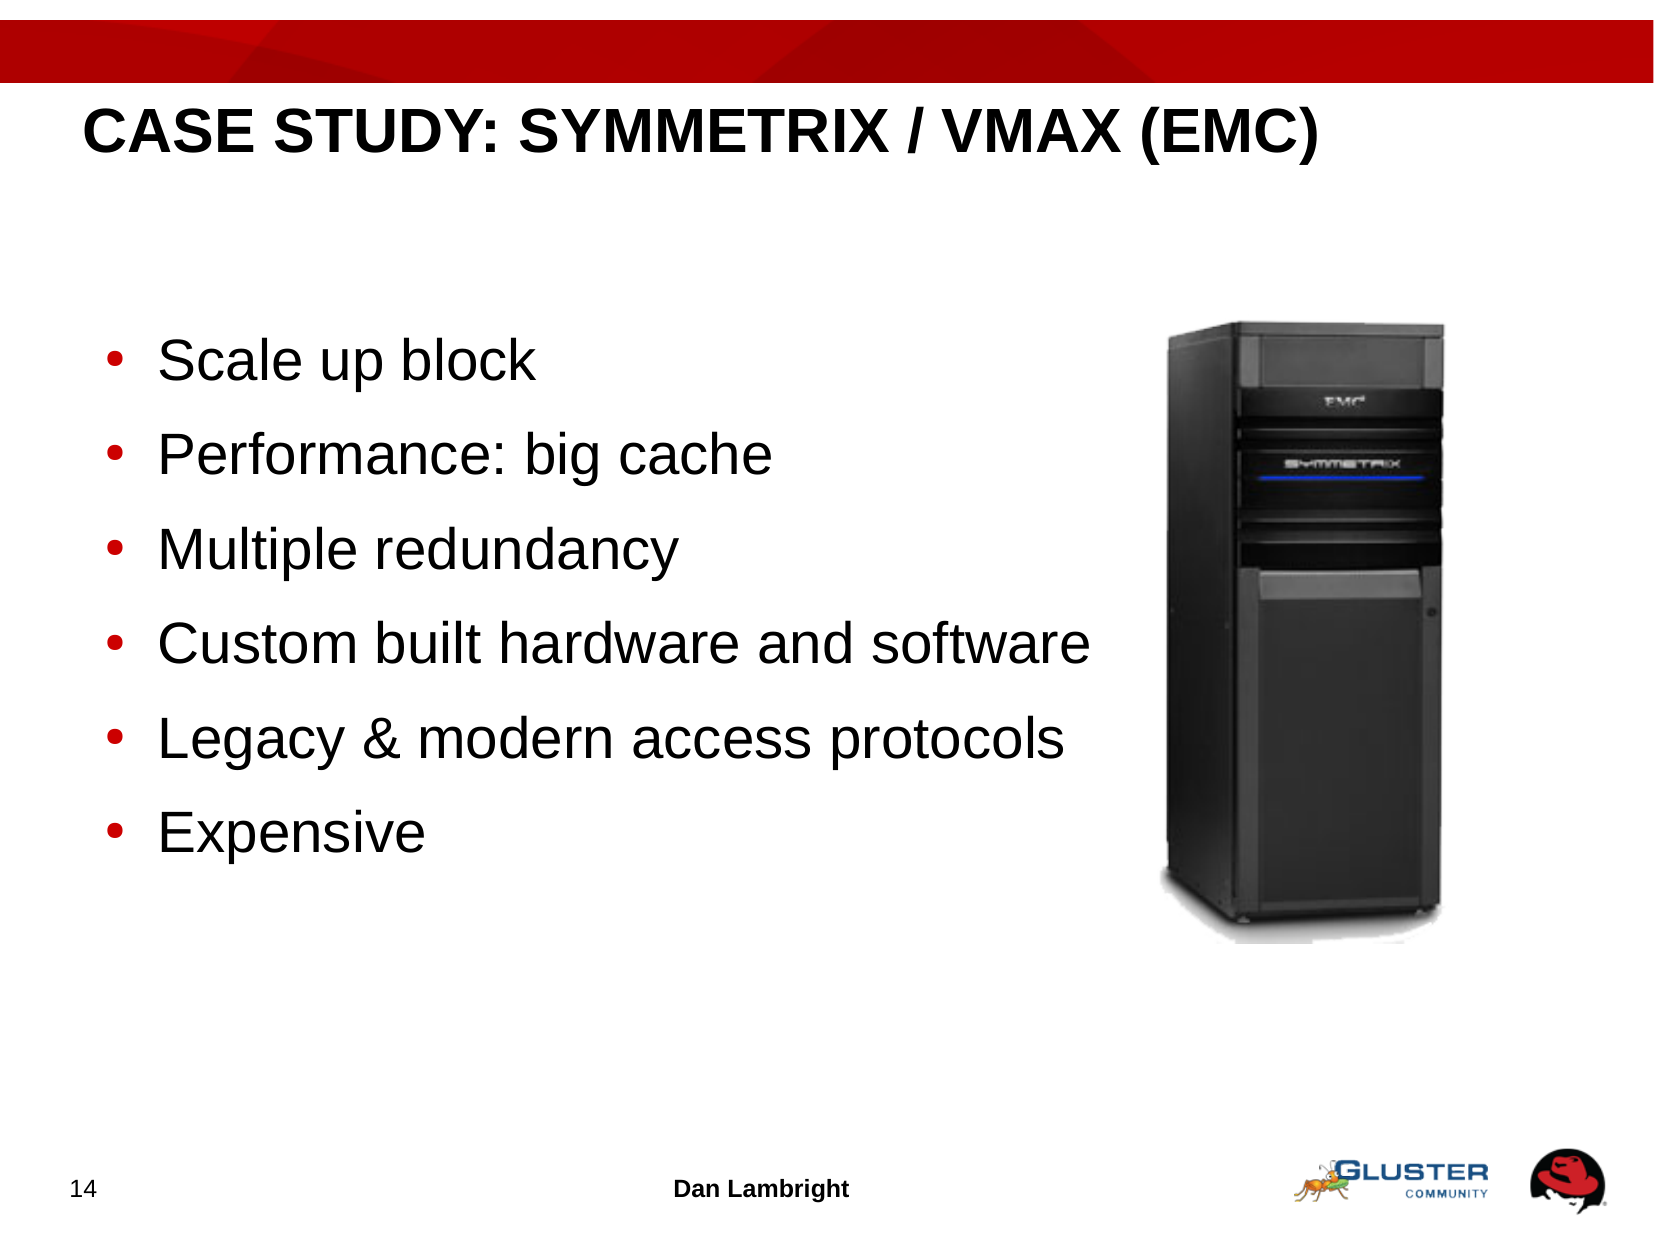

# CASE STUDY: SYMMETRIX / VMAX (EMC)
Scale up block
Performance: big cache
Multiple redundancy
Custom built hardware and software
Legacy & modern access protocols
Expensive